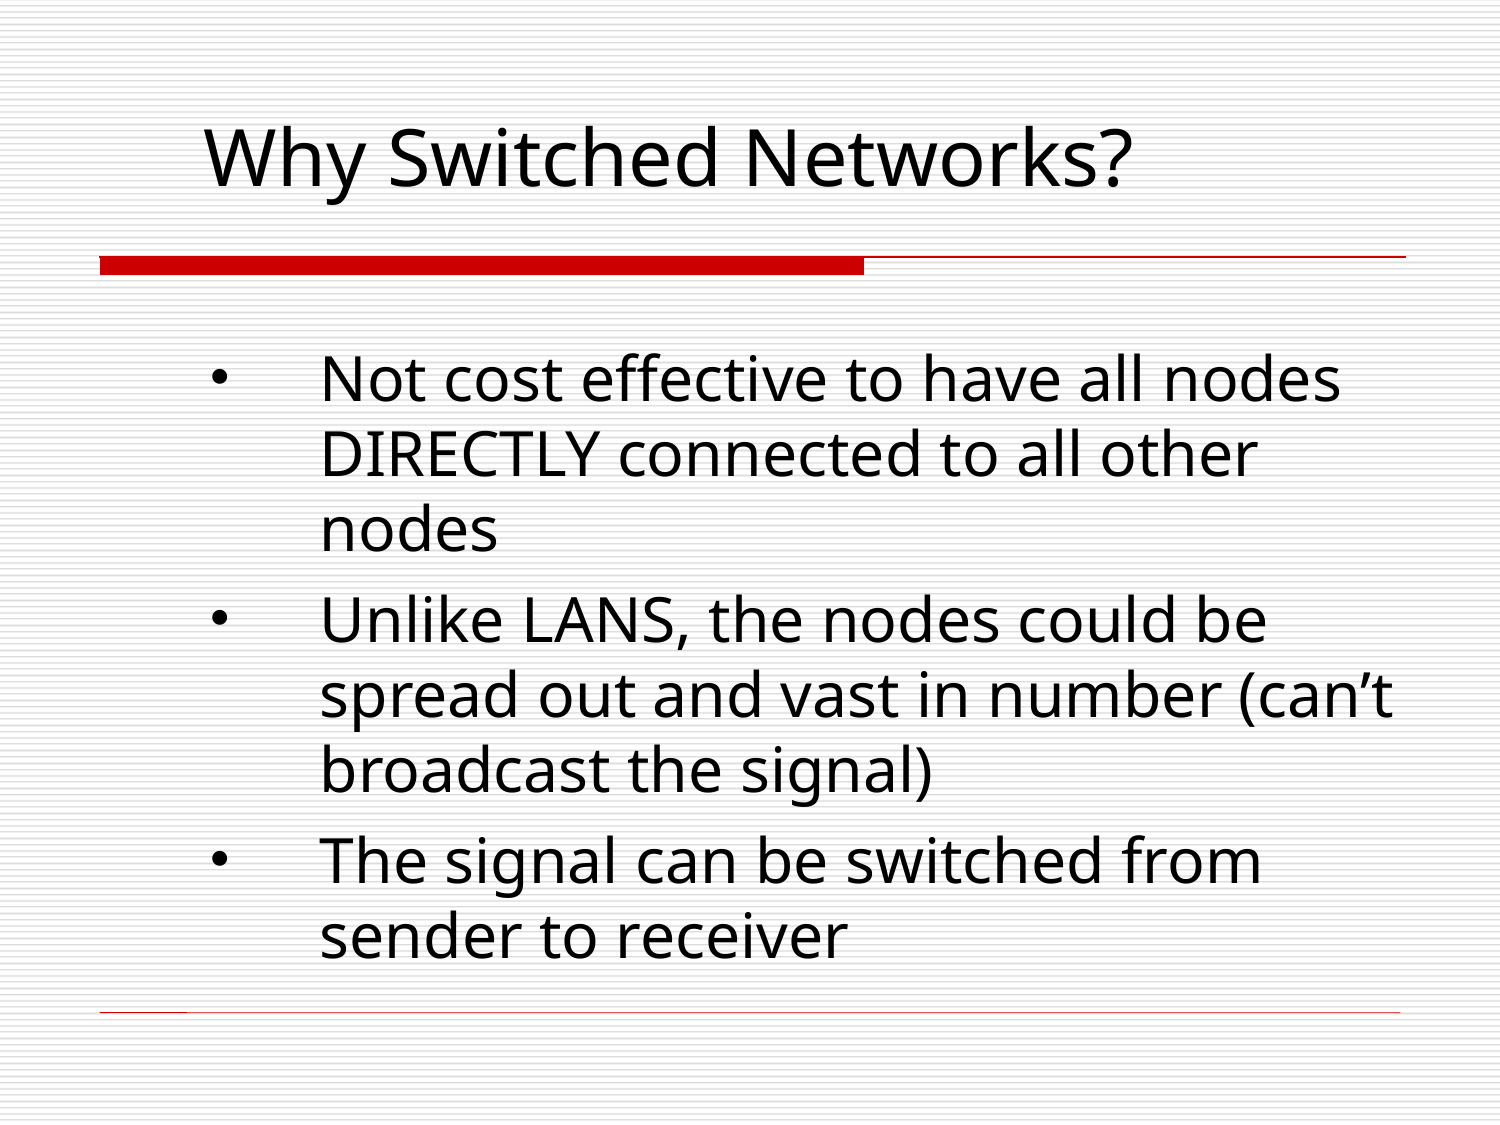

# Why Switched Networks?
Not cost effective to have all nodes DIRECTLY connected to all other nodes
Unlike LANS, the nodes could be spread out and vast in number (can’t broadcast the signal)
The signal can be switched from sender to receiver